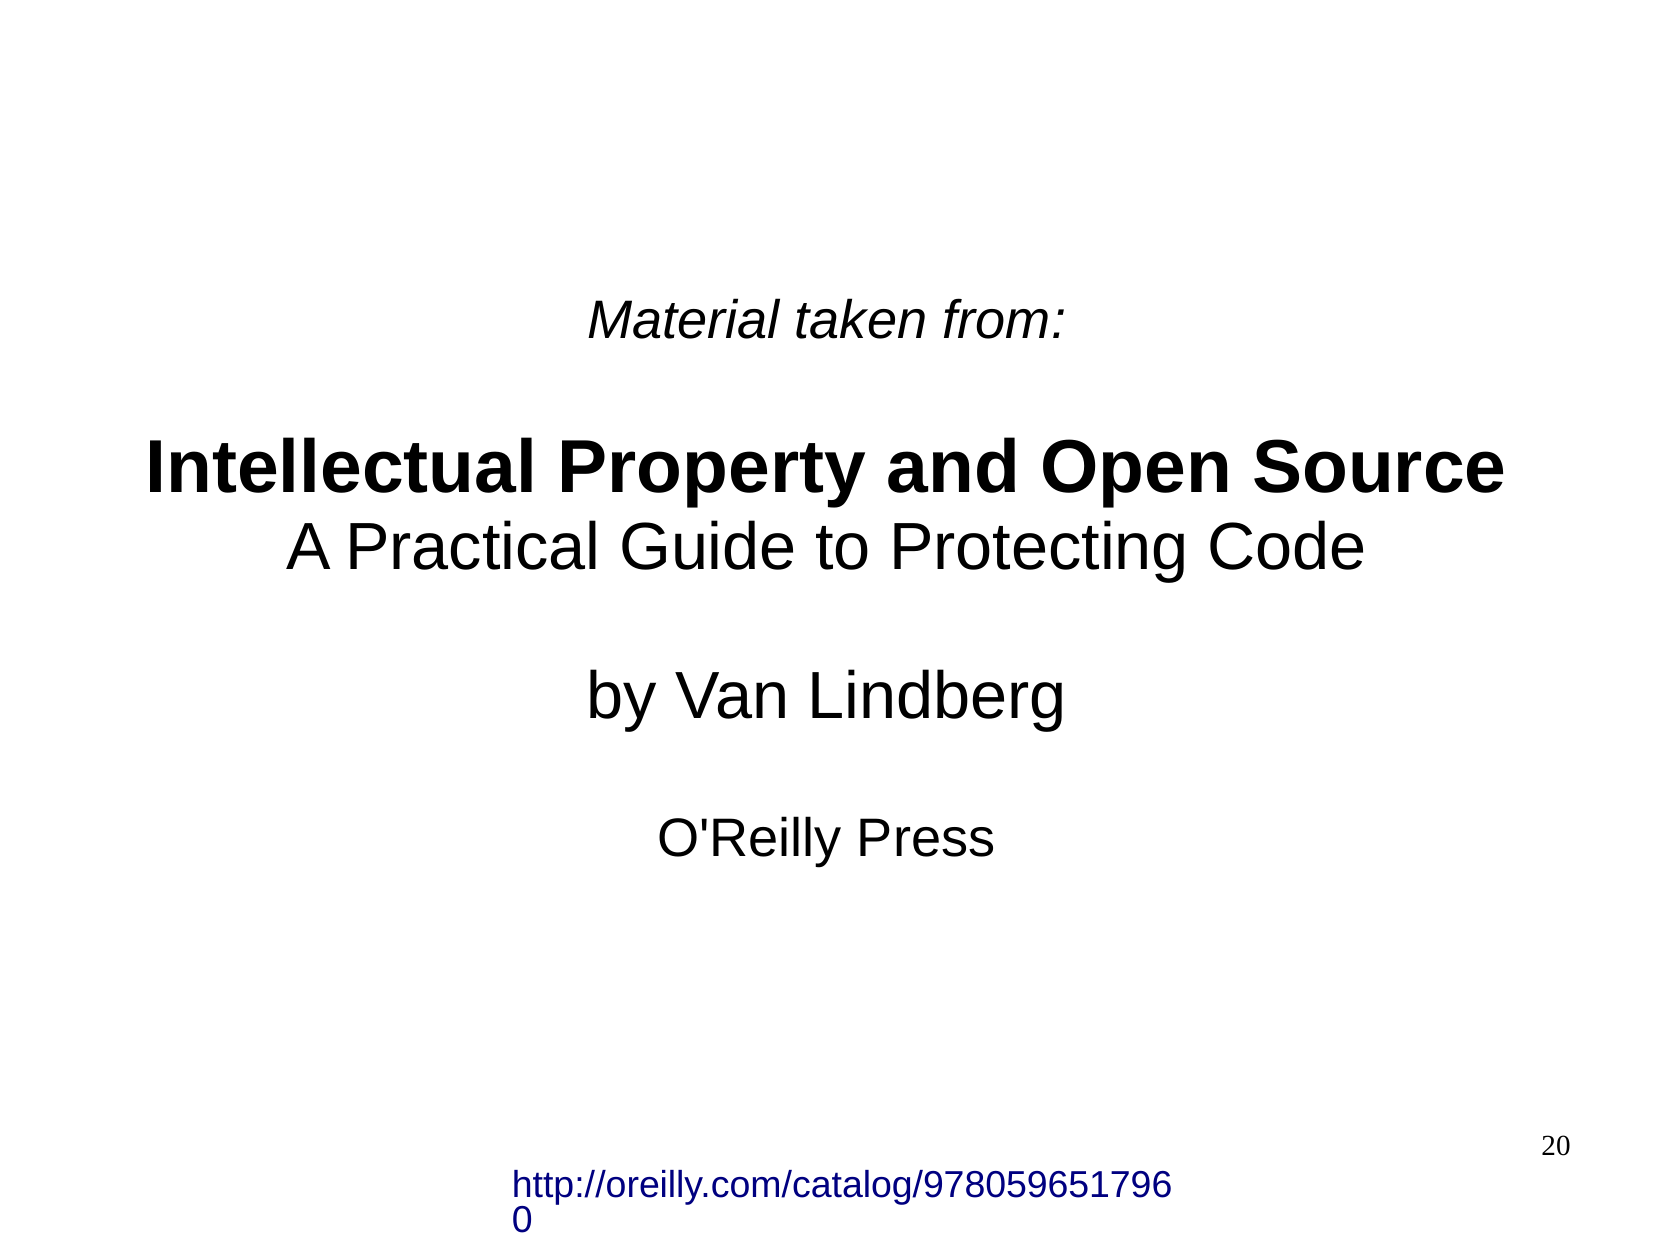

# Material taken from:
Intellectual Property and Open Source
A Practical Guide to Protecting Code
by Van Lindberg
O'Reilly Press
20
http://oreilly.com/catalog/9780596517960